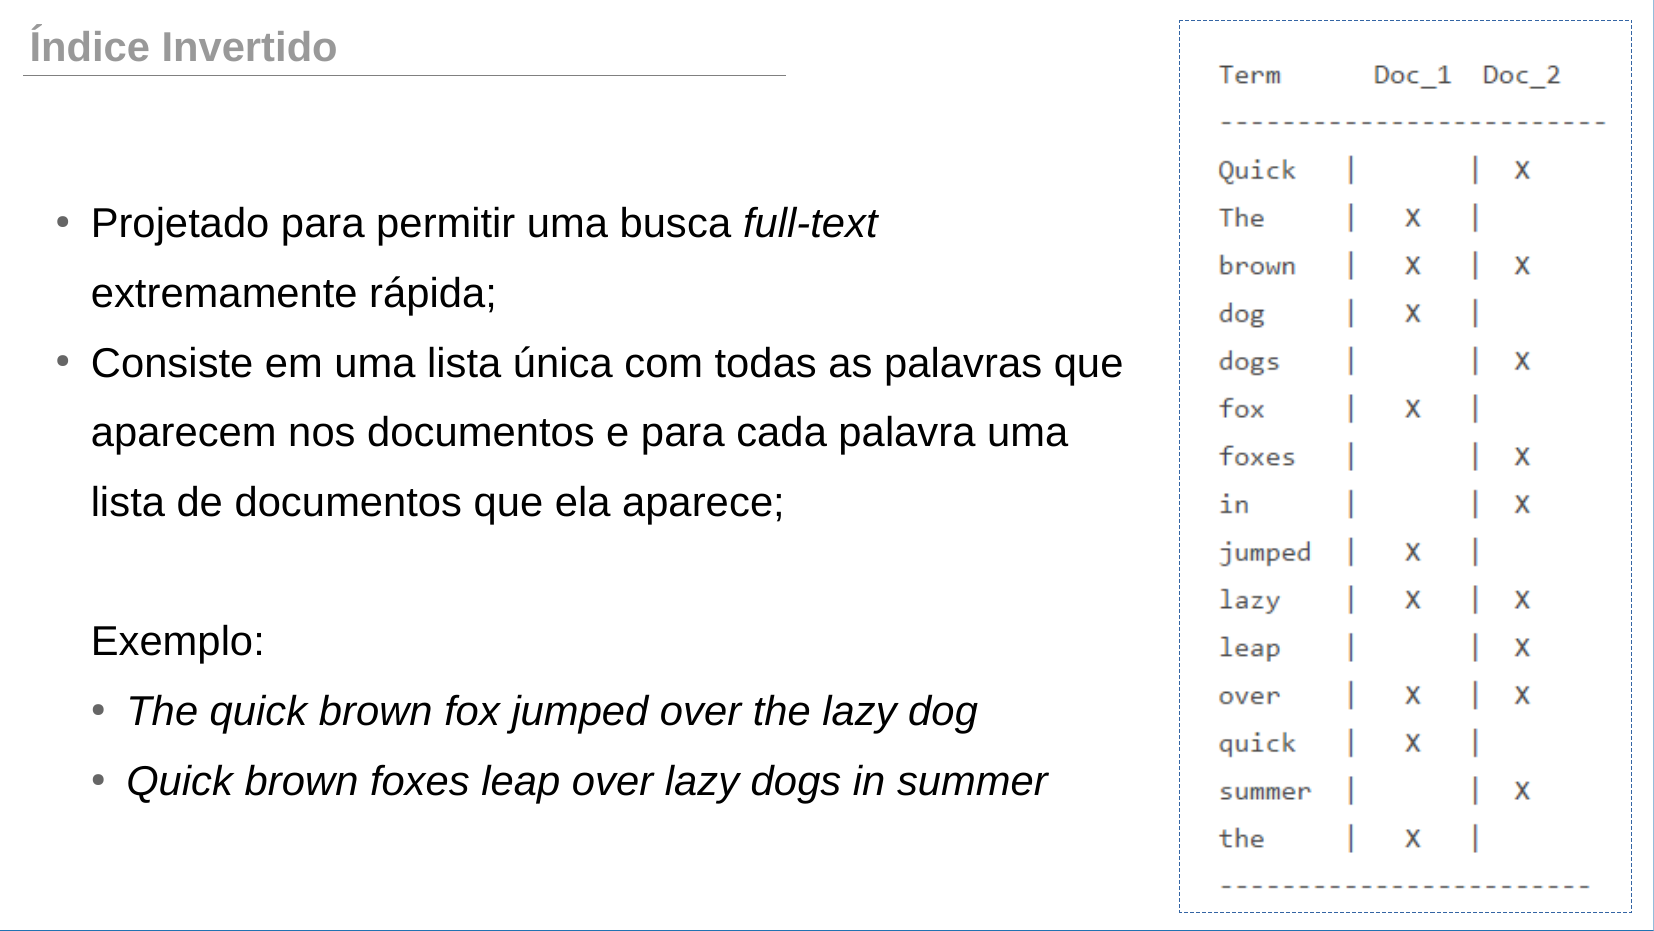

# Índice Invertido
Projetado para permitir uma busca full-text extremamente rápida;
Consiste em uma lista única com todas as palavras que aparecem nos documentos e para cada palavra uma lista de documentos que ela aparece;
Exemplo:
The quick brown fox jumped over the lazy dog
Quick brown foxes leap over lazy dogs in summer